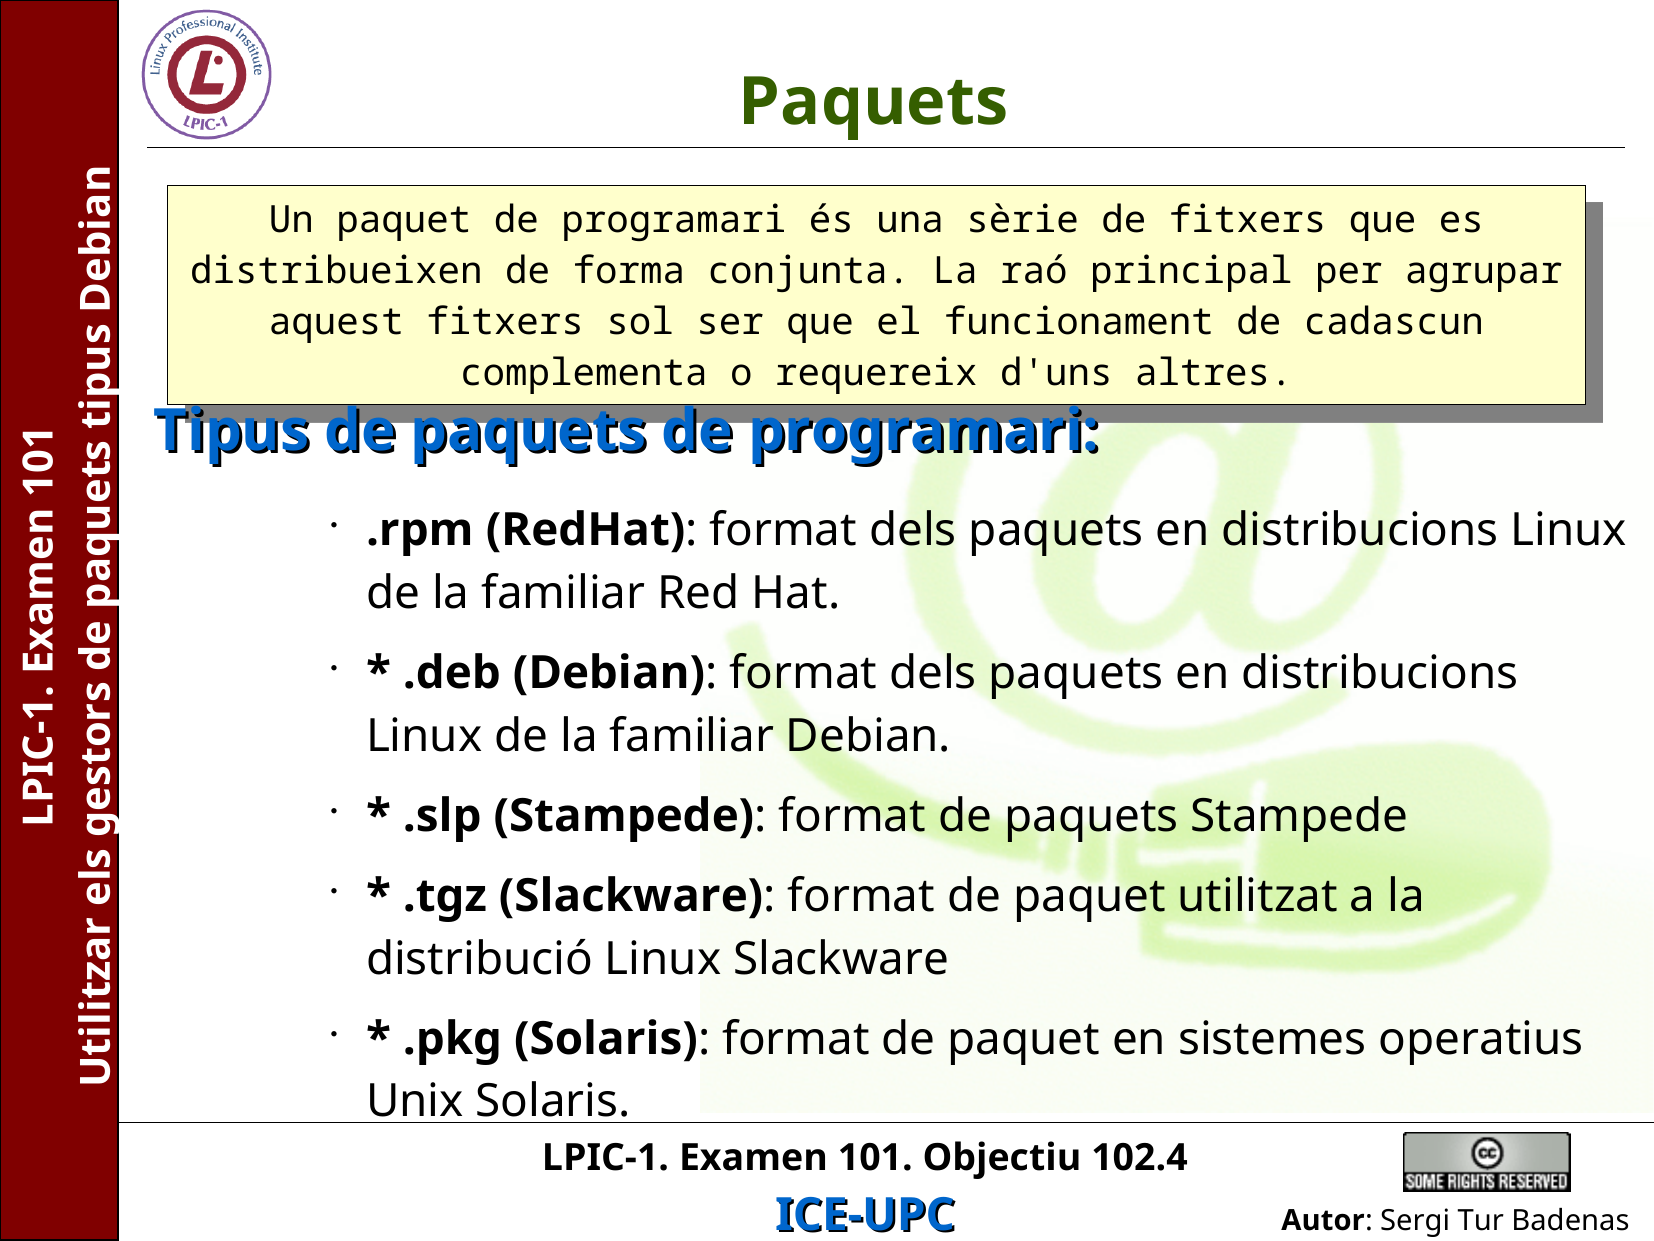

# Paquets
Un paquet de programari és una sèrie de fitxers que es distribueixen de forma conjunta. La raó principal per agrupar aquest fitxers sol ser que el funcionament de cadascun complementa o requereix d'uns altres.
Tipus de paquets de programari:
.rpm (RedHat): format dels paquets en distribucions Linux de la familiar Red Hat.
* .deb (Debian): format dels paquets en distribucions Linux de la familiar Debian.
* .slp (Stampede): format de paquets Stampede
* .tgz (Slackware): format de paquet utilitzat a la distribució Linux Slackware
* .pkg (Solaris): format de paquet en sistemes operatius Unix Solaris.